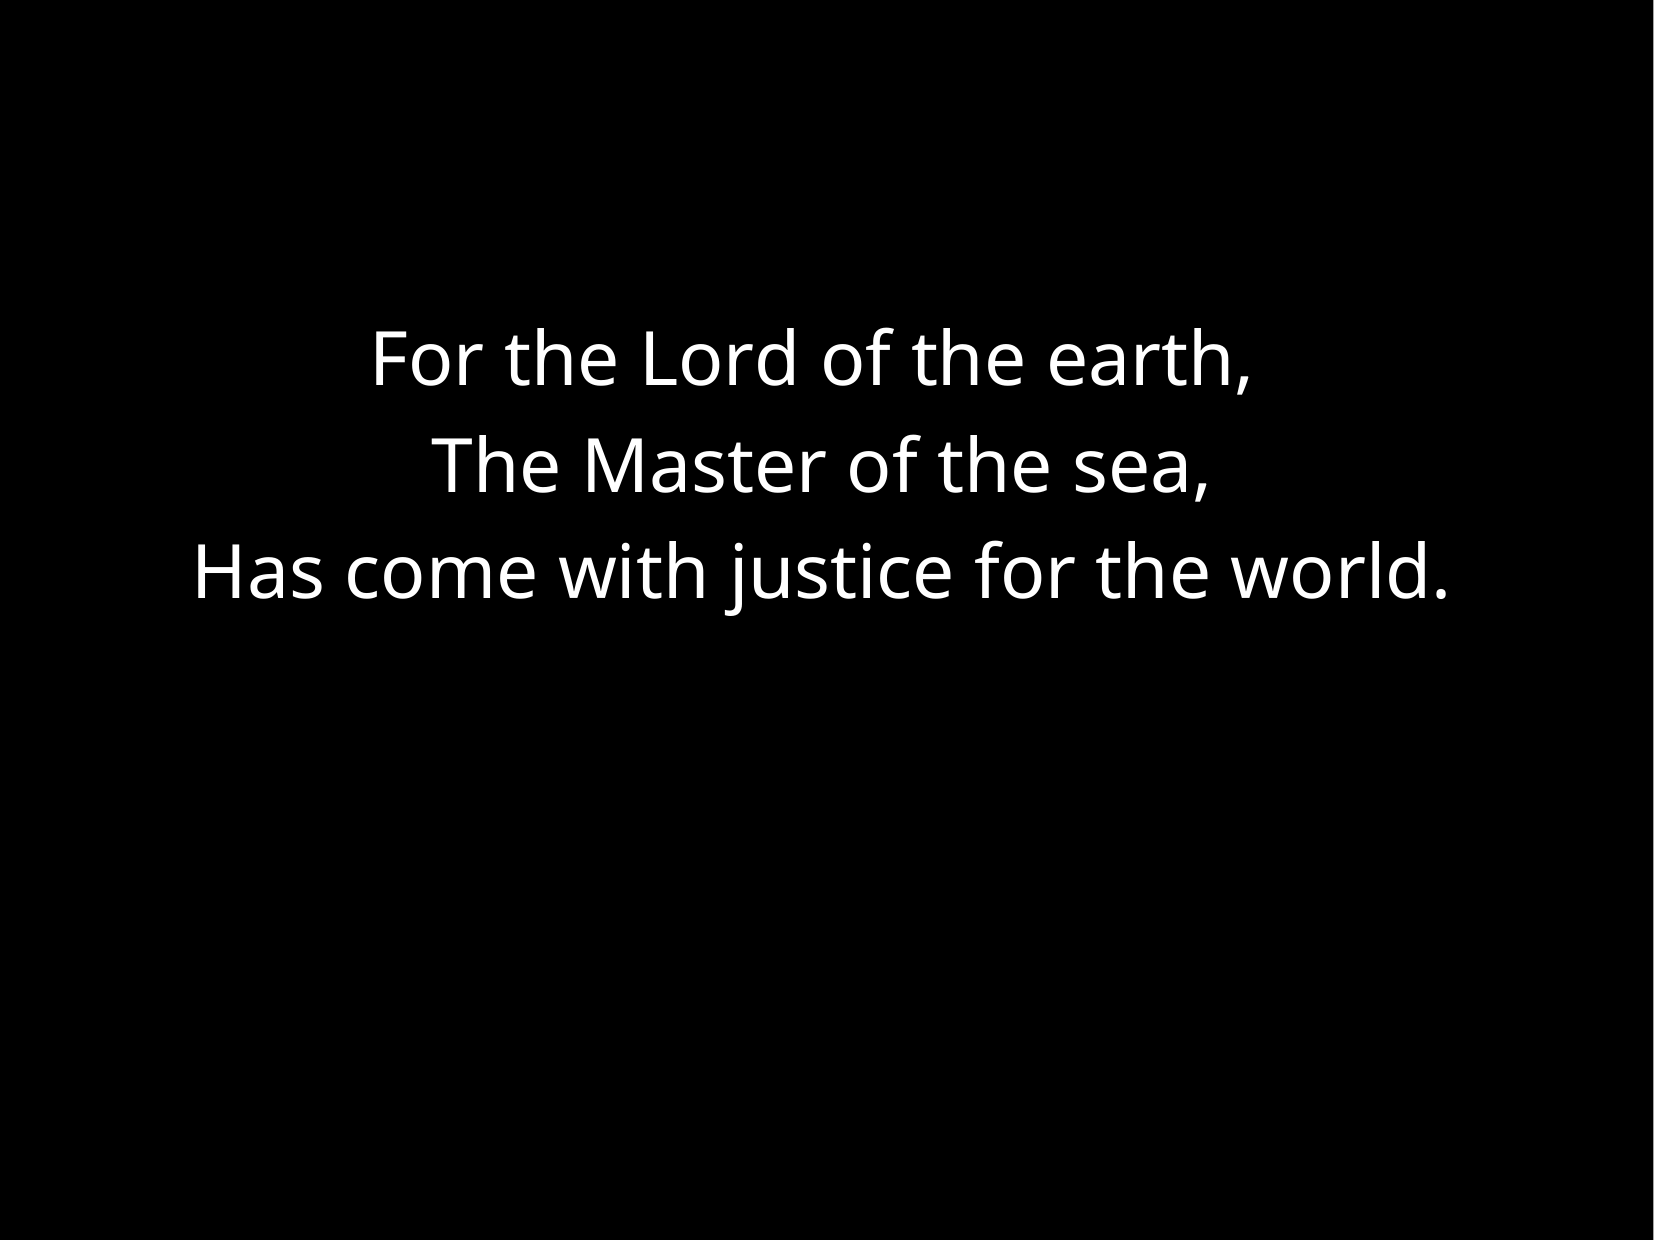

For the Lord of the earth,
The Master of the sea,
Has come with justice for the world.